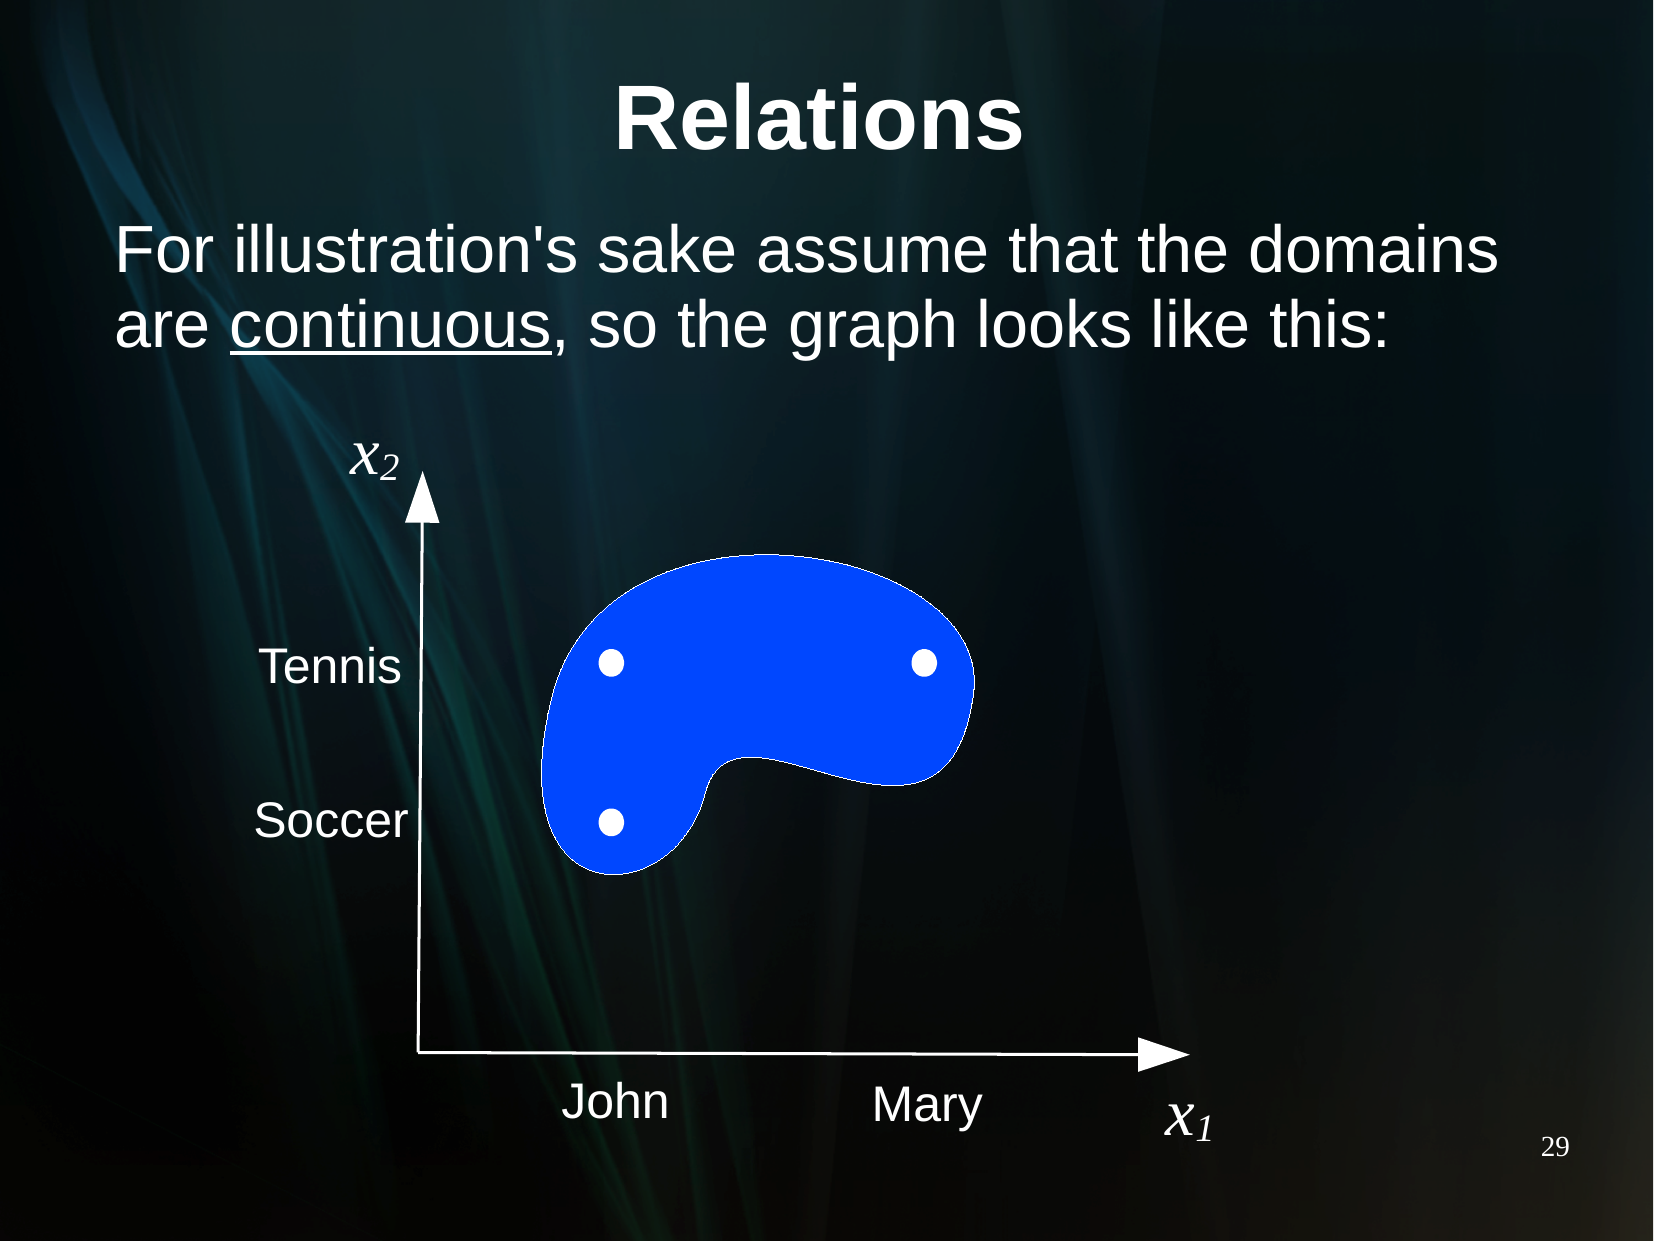

# Relations
For illustration's sake assume that the domains are continuous, so the graph looks like this:
x2
Tennis
Soccer
John
Mary
x1
29